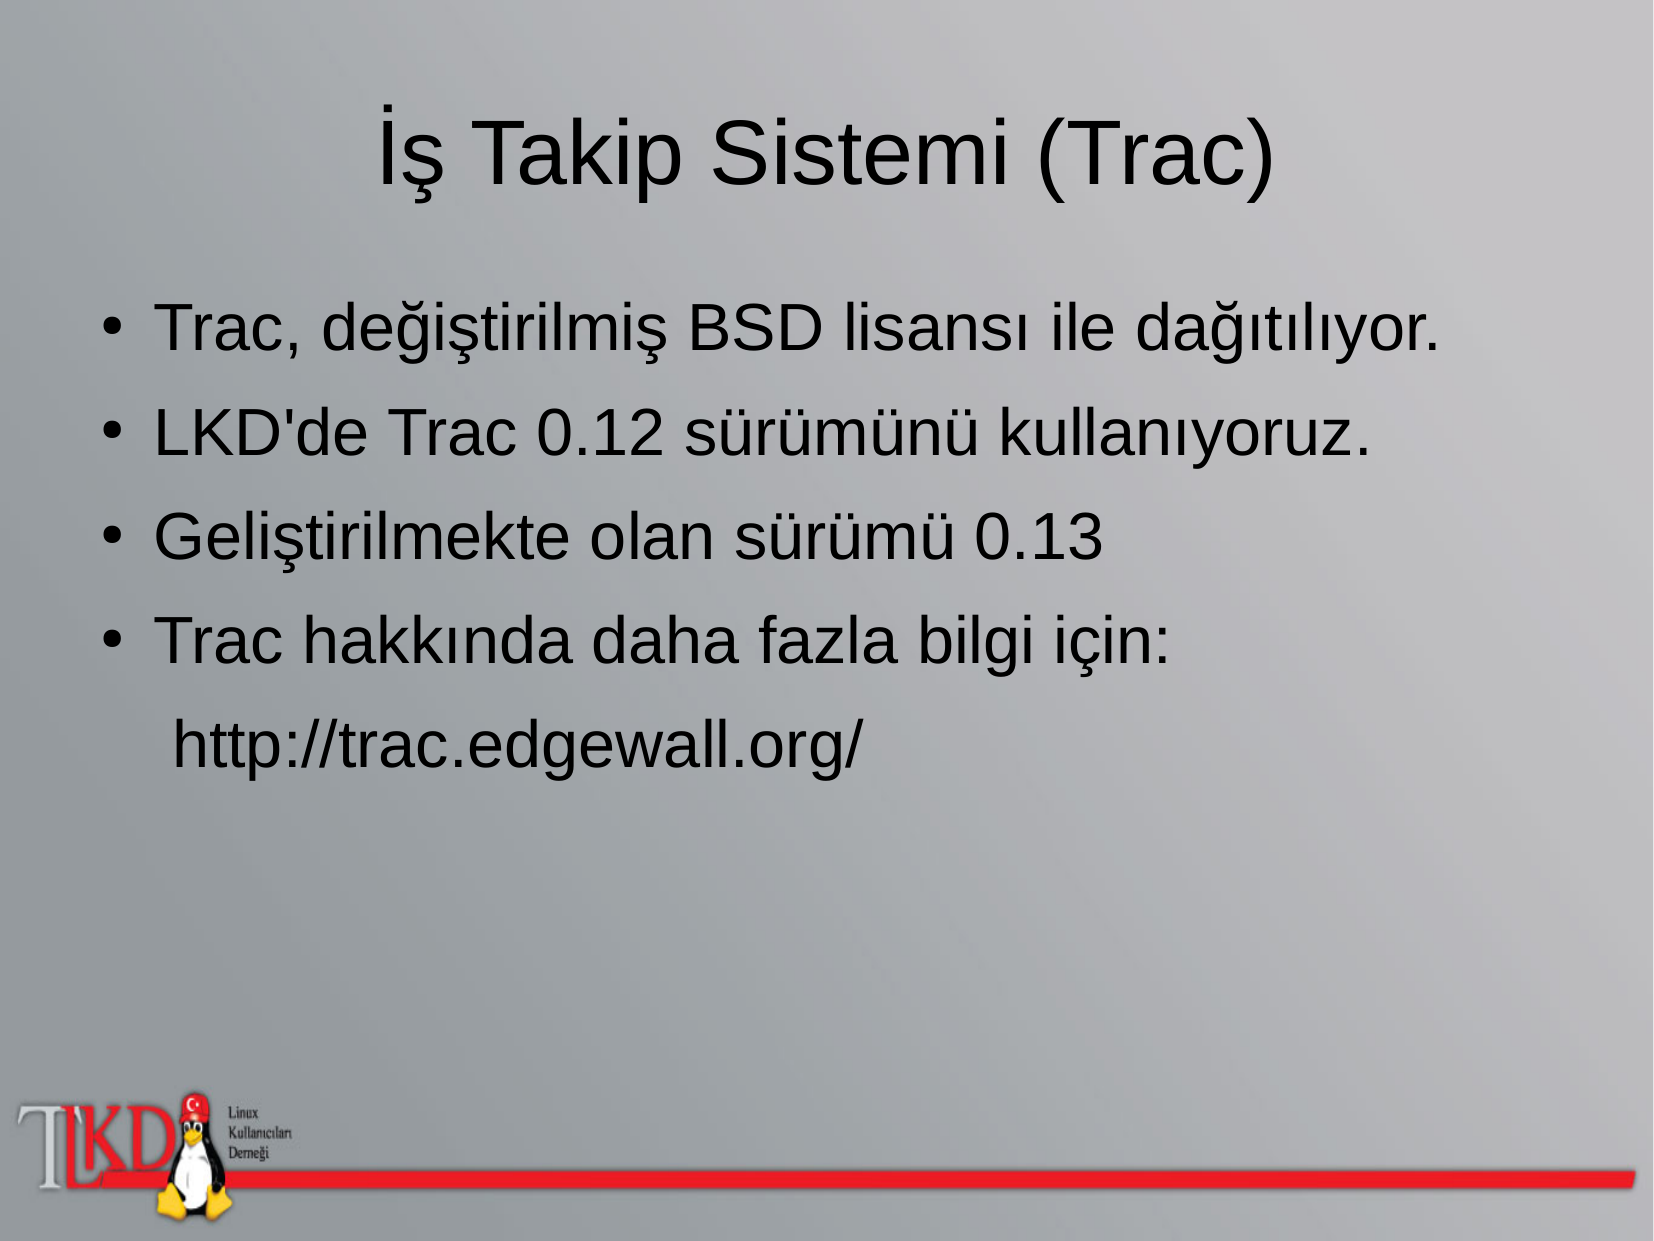

# İş Takip Sistemi (Trac)
Trac, değiştirilmiş BSD lisansı ile dağıtılıyor.
LKD'de Trac 0.12 sürümünü kullanıyoruz.
Geliştirilmekte olan sürümü 0.13
Trac hakkında daha fazla bilgi için:
 http://trac.edgewall.org/